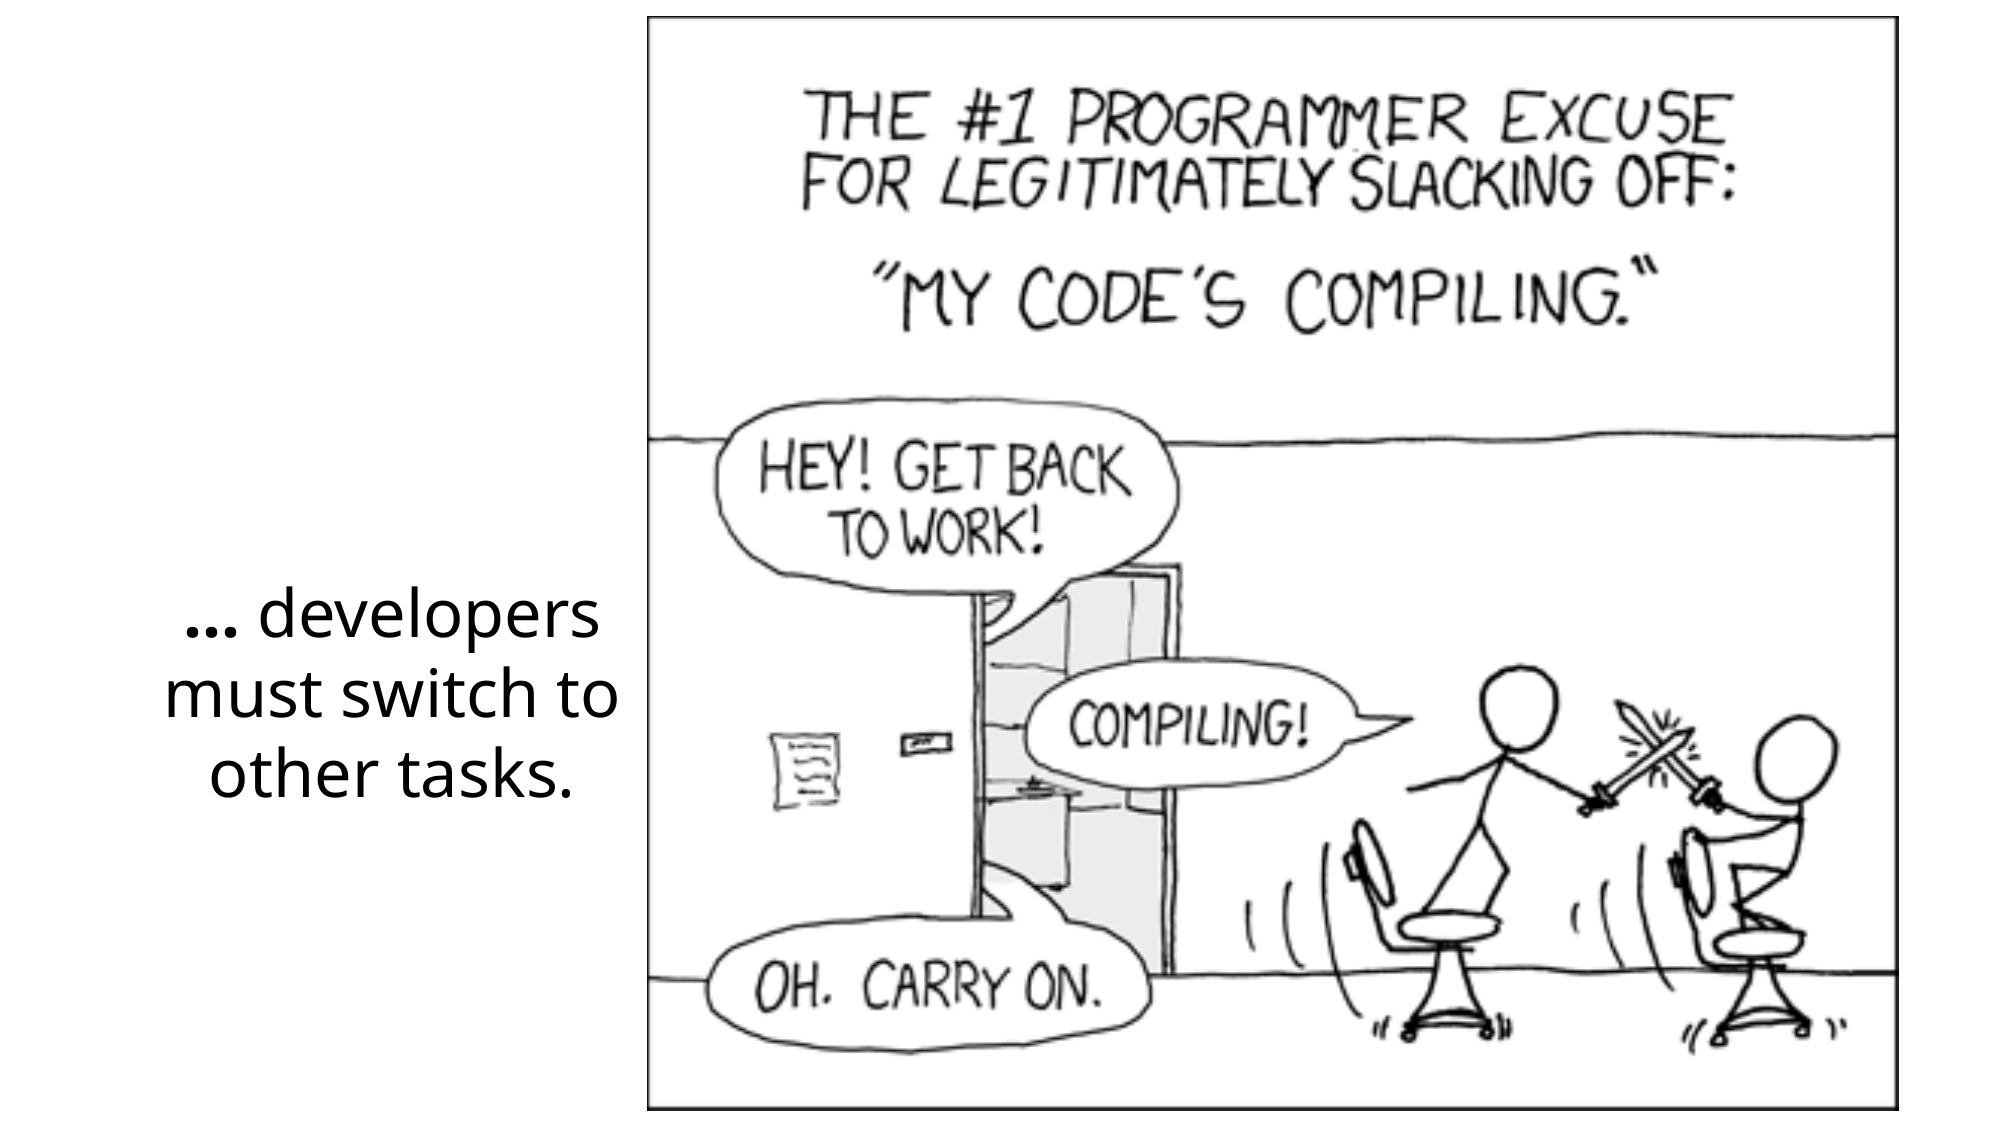

# … developers must switch to other tasks.